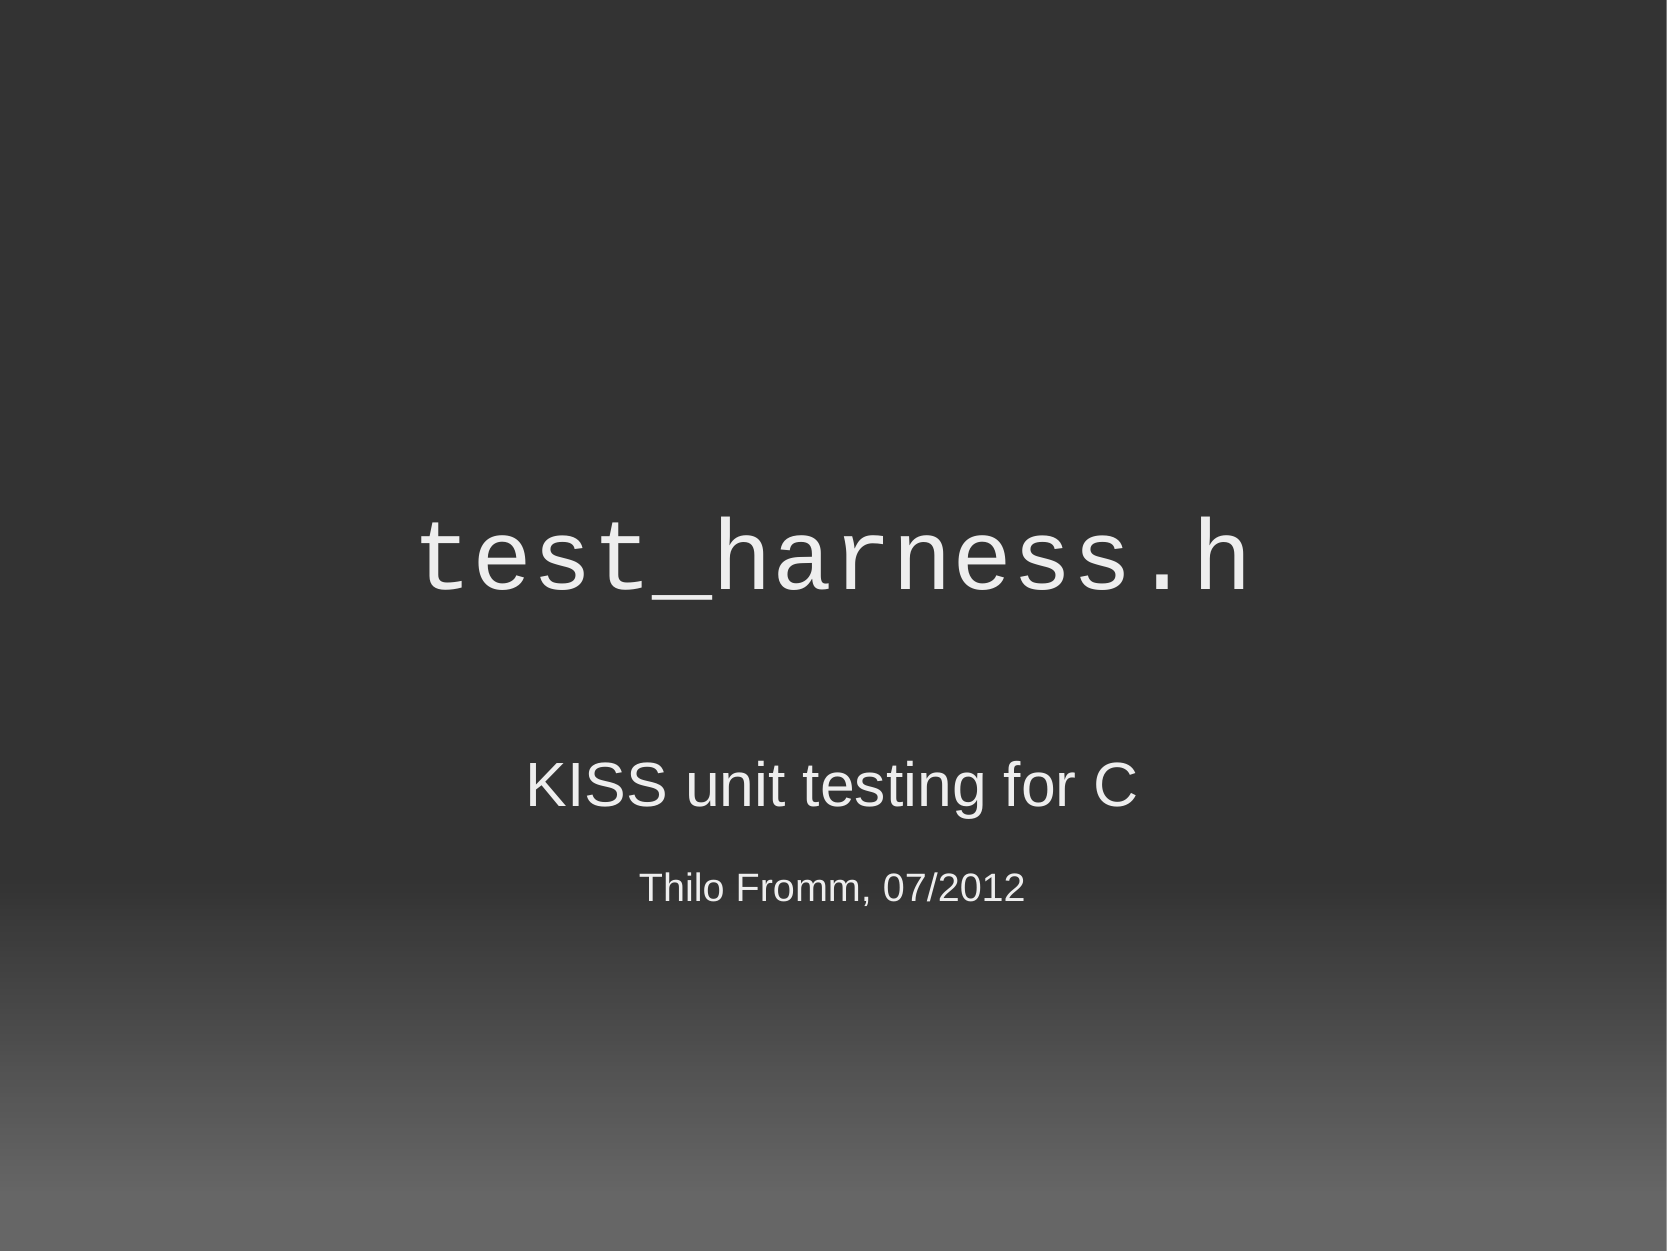

# test_harness.h
KISS unit testing for C
Thilo Fromm, 07/2012